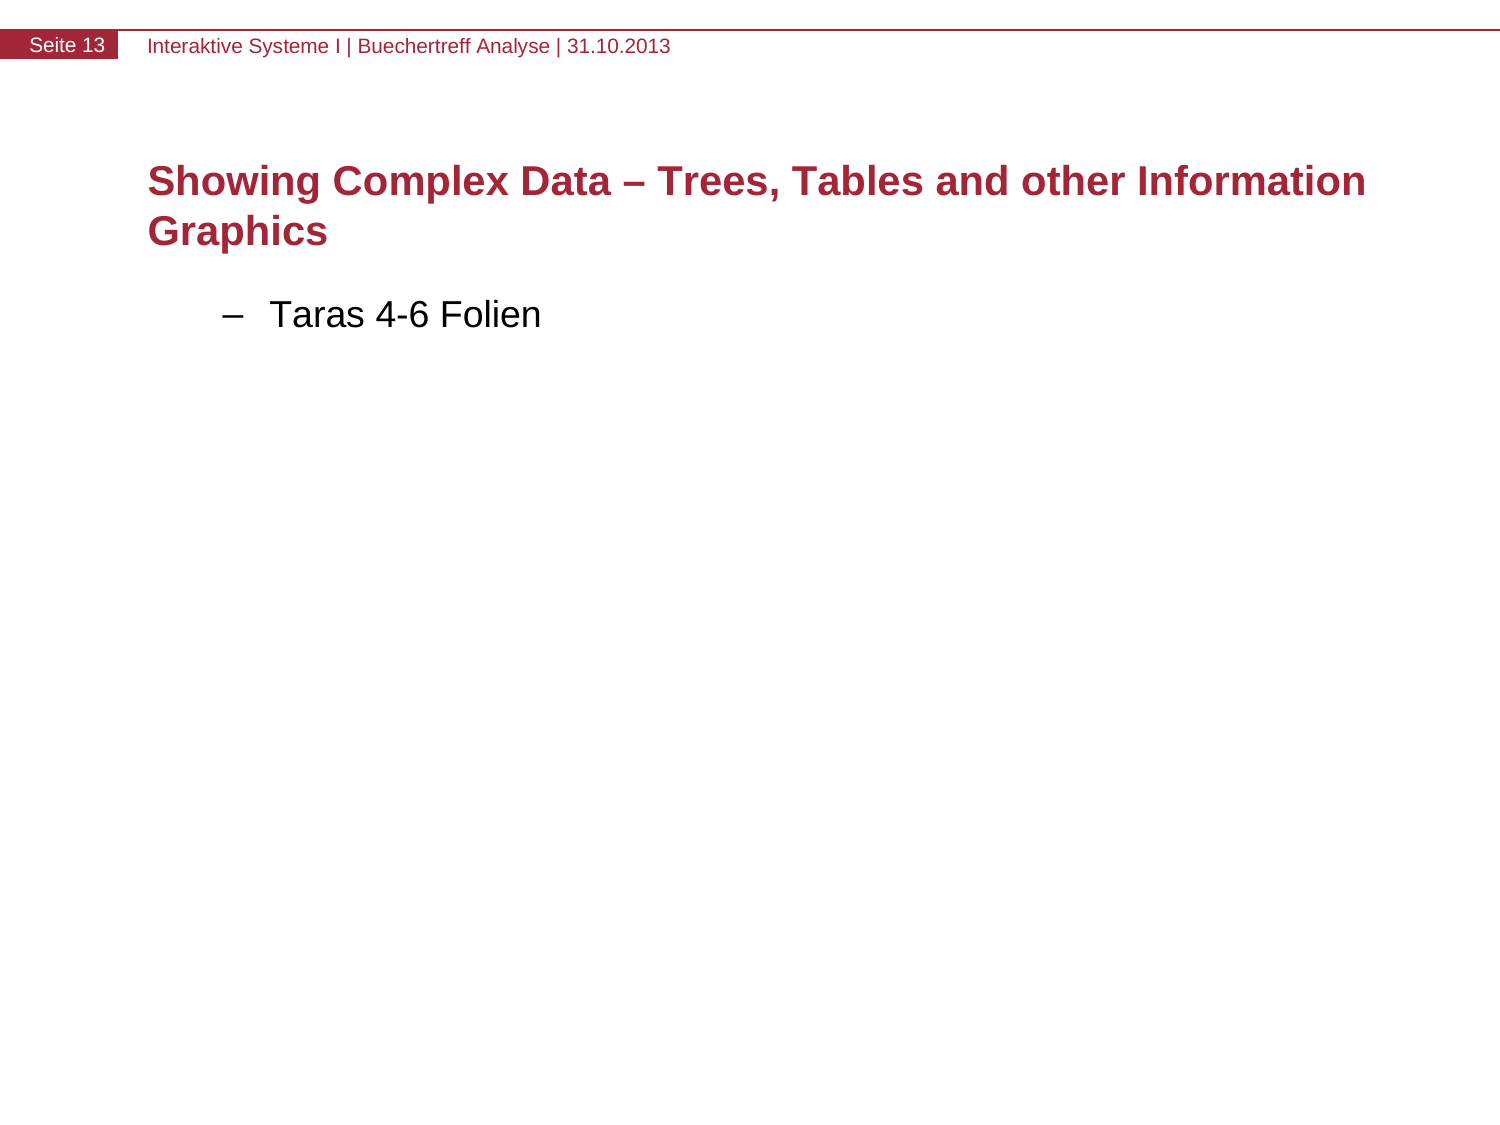

# Showing Complex Data – Trees, Tables and other Information Graphics
Taras 4-6 Folien